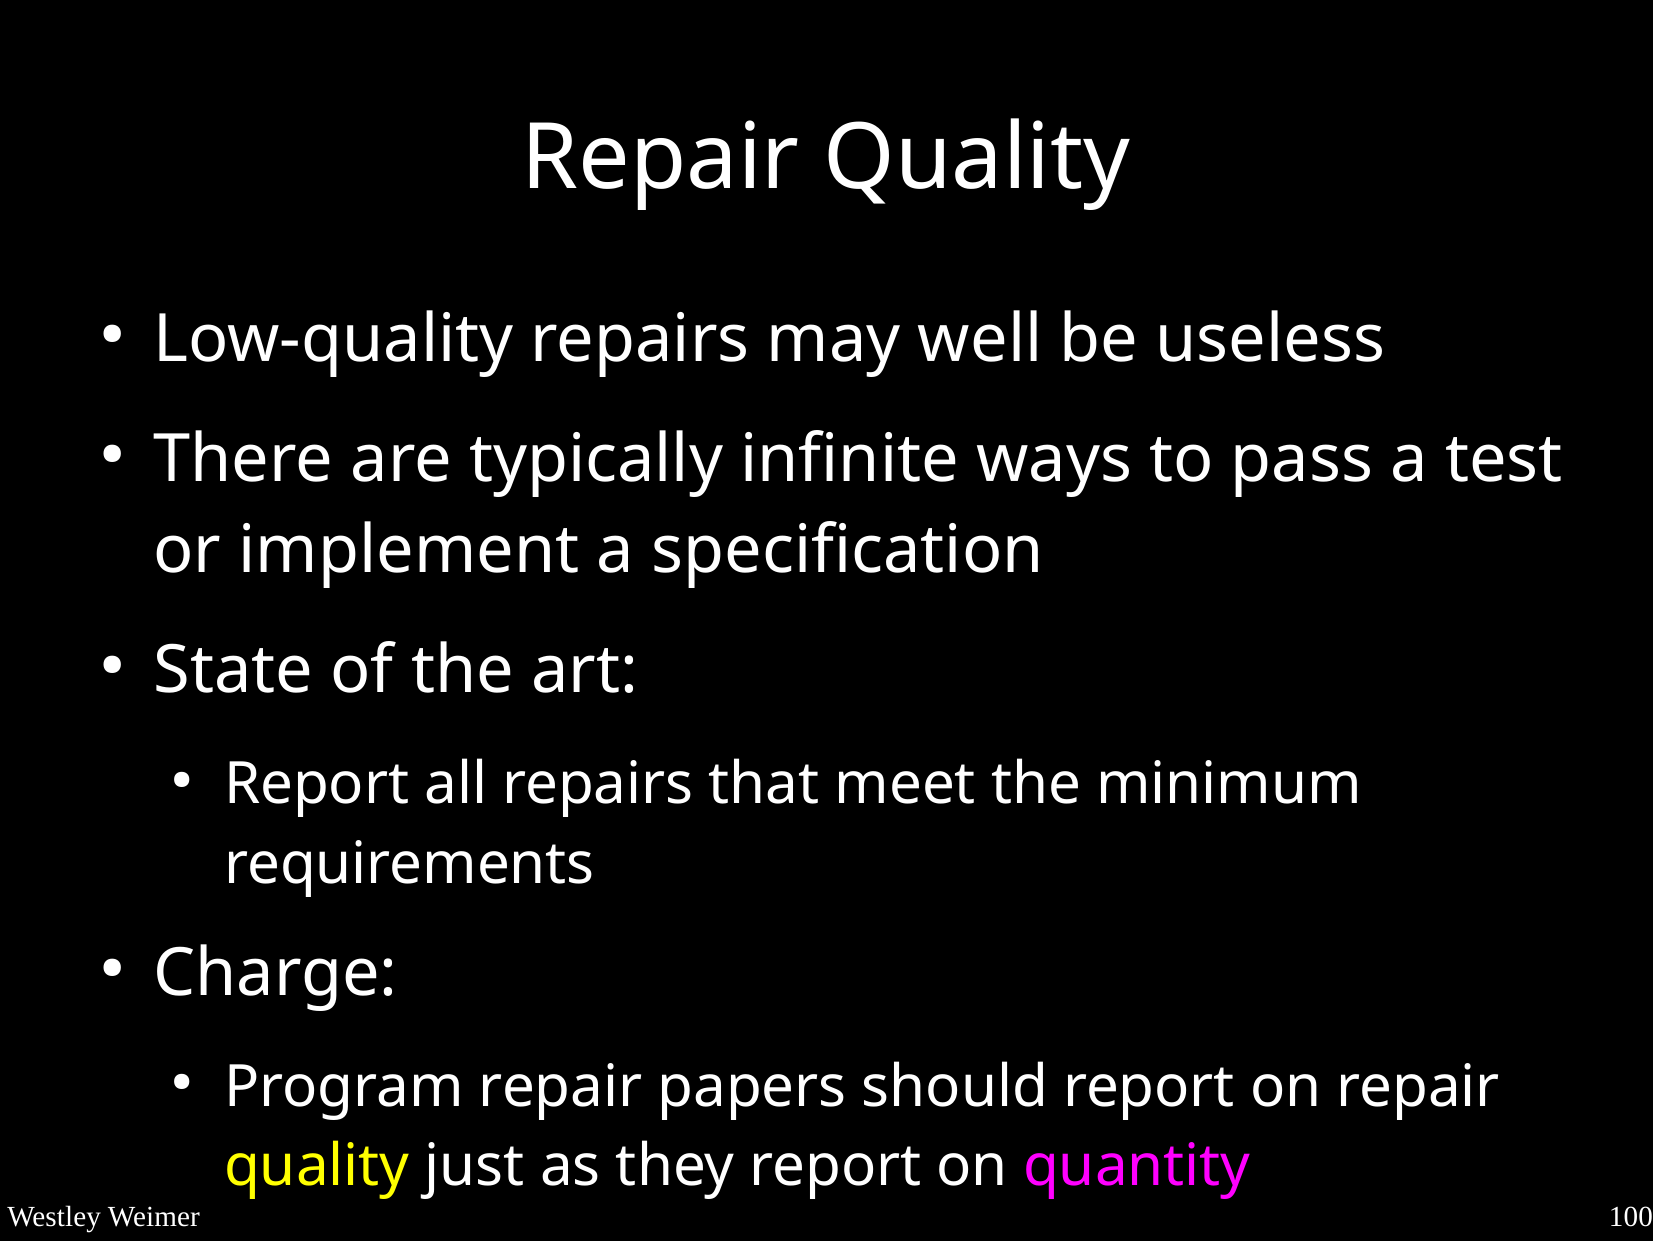

# Repair Quality
Low-quality repairs may well be useless
There are typically infinite ways to pass a test or implement a specification
State of the art:
Report all repairs that meet the minimum requirements
Charge:
Program repair papers should report on repair quality just as they report on quantity
100